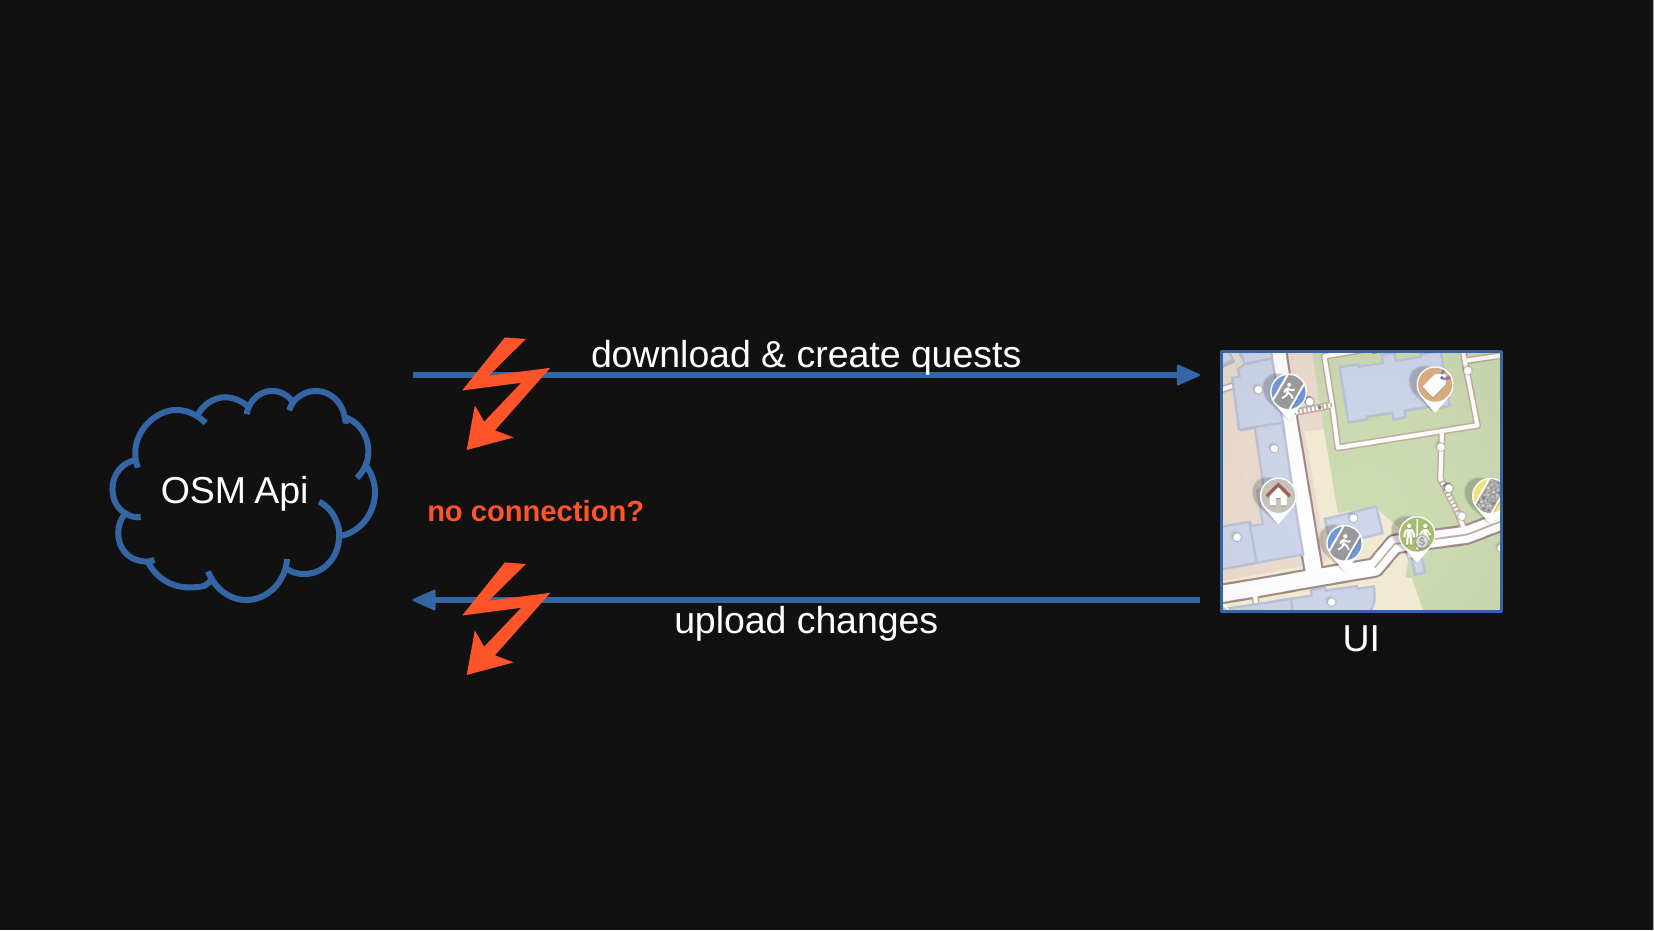

download & create quests
OSM Api
no connection?
upload changes
UI